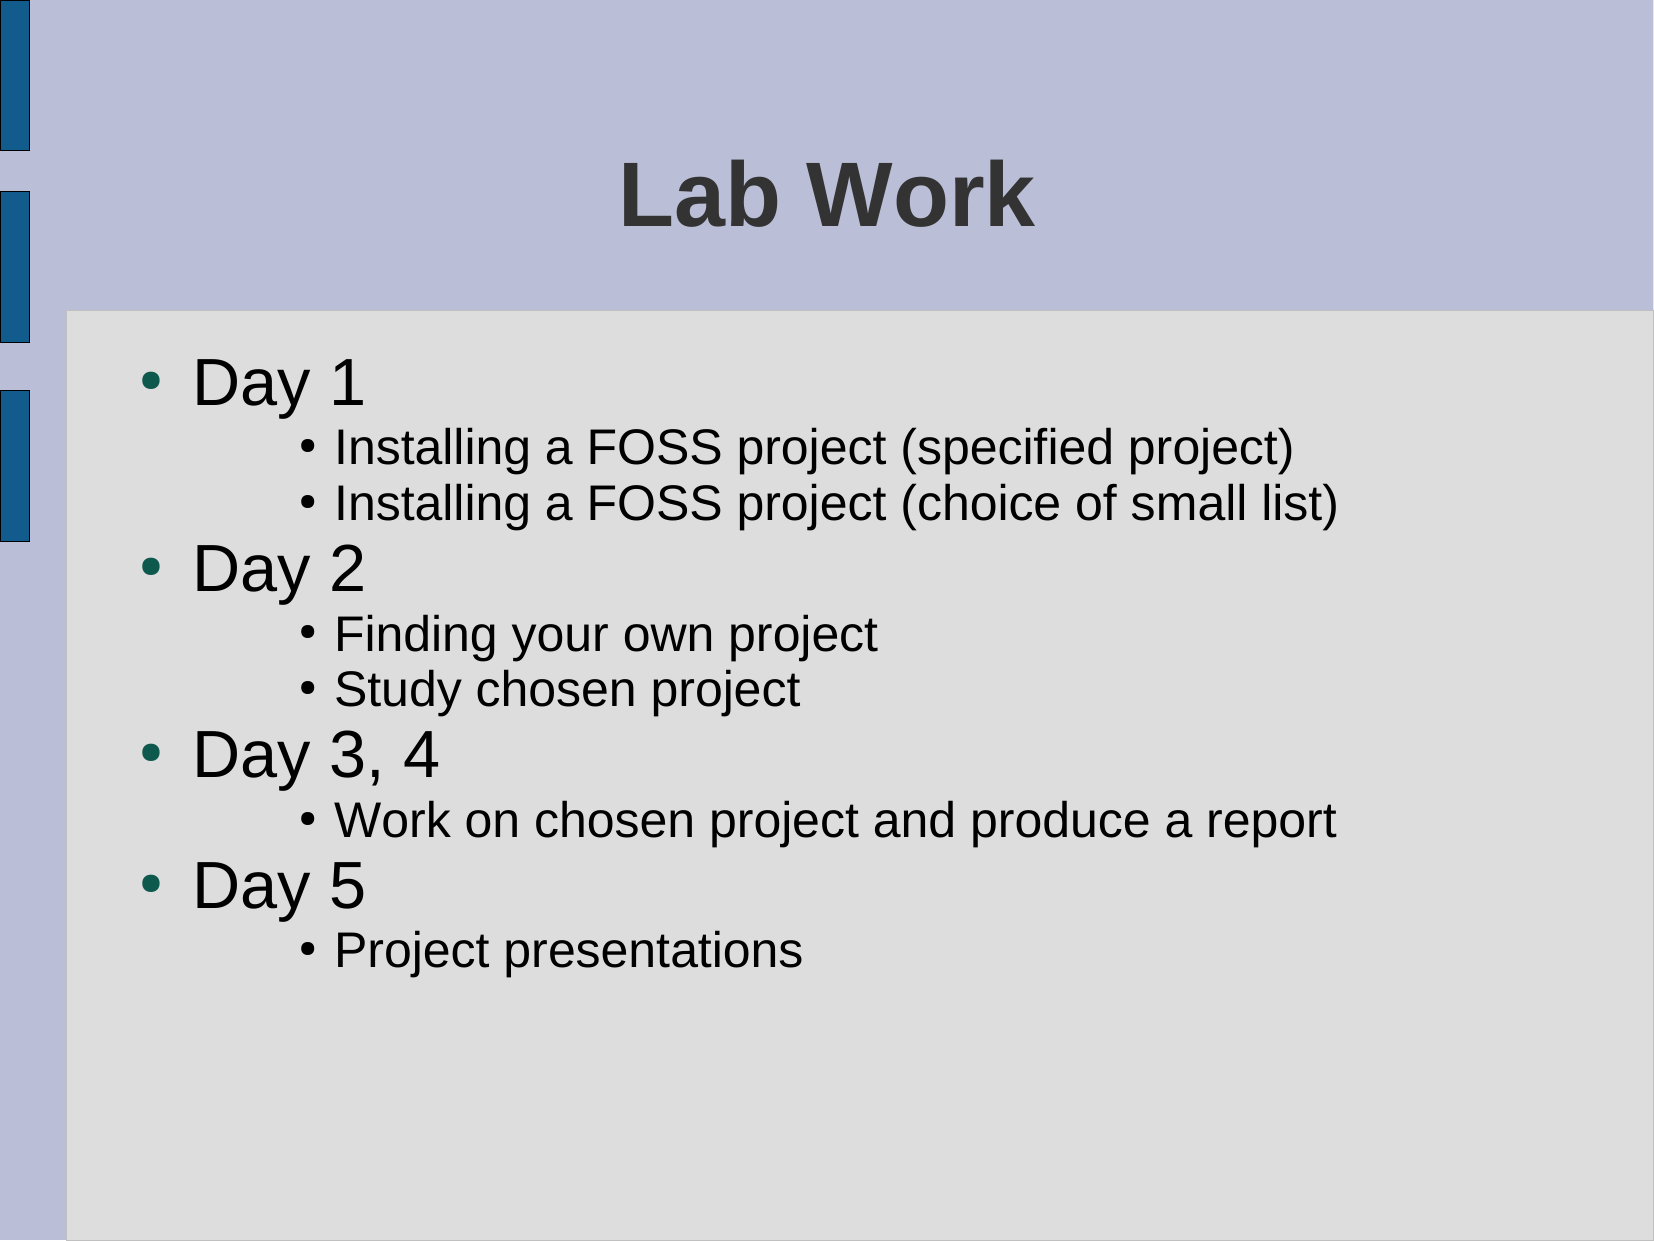

# Lab Work
Day 1
Installing a FOSS project (specified project)
Installing a FOSS project (choice of small list)
Day 2
Finding your own project
Study chosen project
Day 3, 4
Work on chosen project and produce a report
Day 5
Project presentations